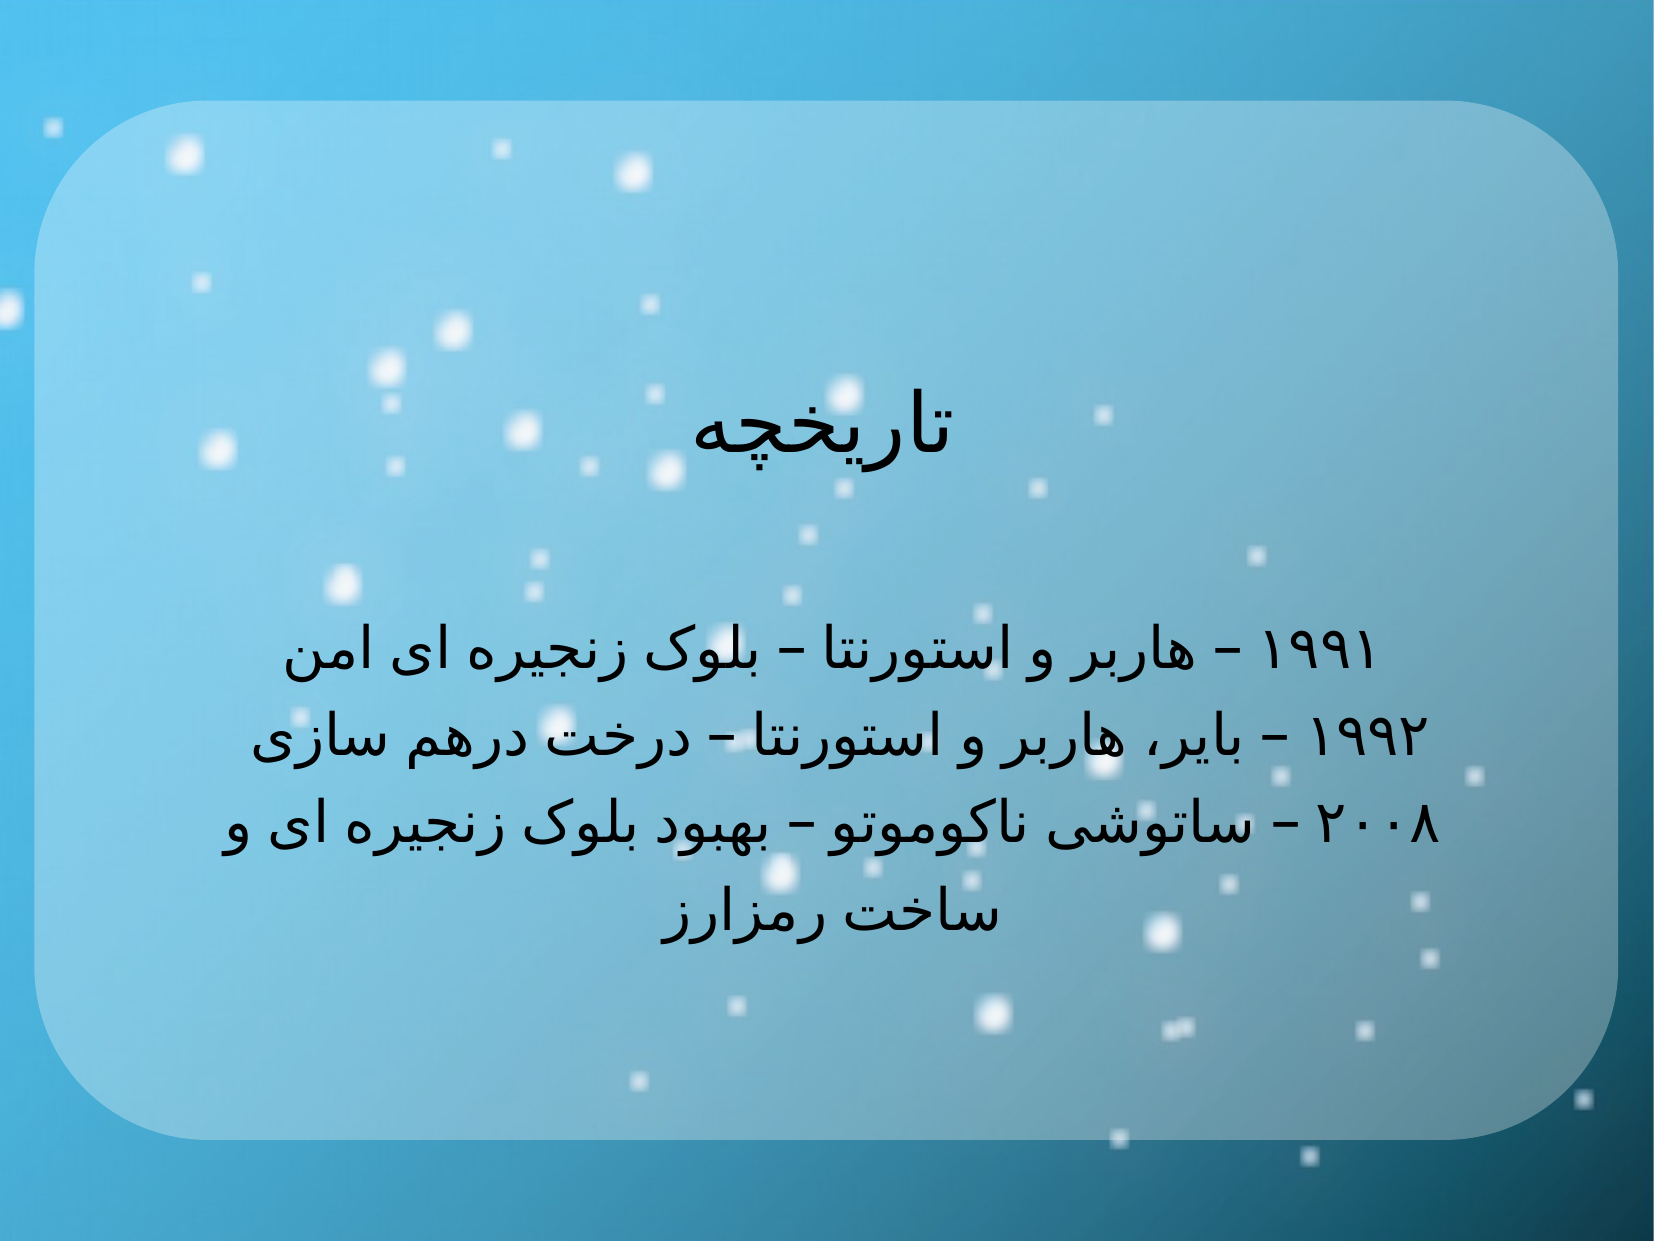

# تاریخچه
۱۹۹۱ – هاربر و استورنتا – بلوک زنجیره ای امن
۱۹۹۲ – بایر، هاربر و استورنتا – درخت درهم سازی
۲۰۰۸ – ساتوشی ناکوموتو – بهبود بلوک زنجیره ای و ساخت رمزارز